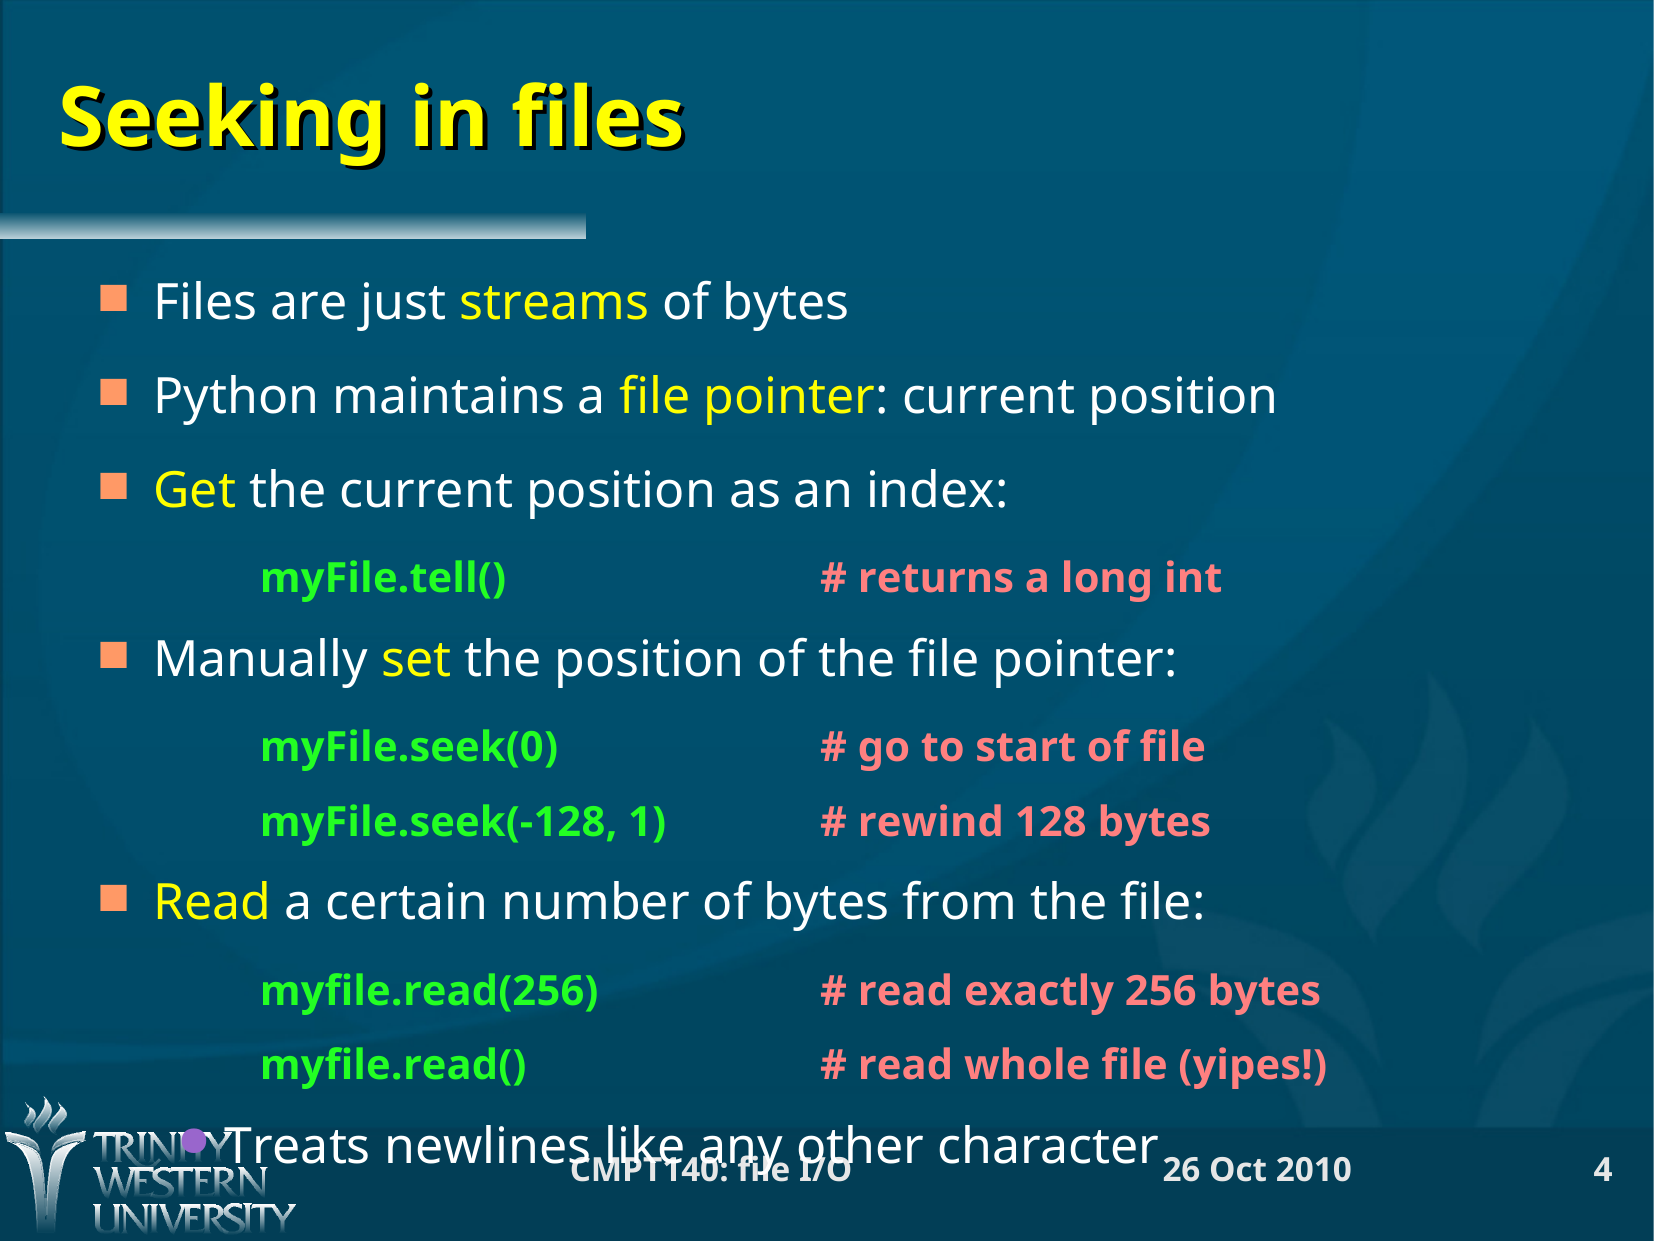

# Seeking in files
Files are just streams of bytes
Python maintains a file pointer: current position
Get the current position as an index:
myFile.tell()					# returns a long int
Manually set the position of the file pointer:
myFile.seek(0)				# go to start of file
myFile.seek(-128, 1)			# rewind 128 bytes
Read a certain number of bytes from the file:
myfile.read(256)			# read exactly 256 bytes
myfile.read()				# read whole file (yipes!)
Treats newlines like any other character
CMPT140: file I/O
26 Oct 2010
4